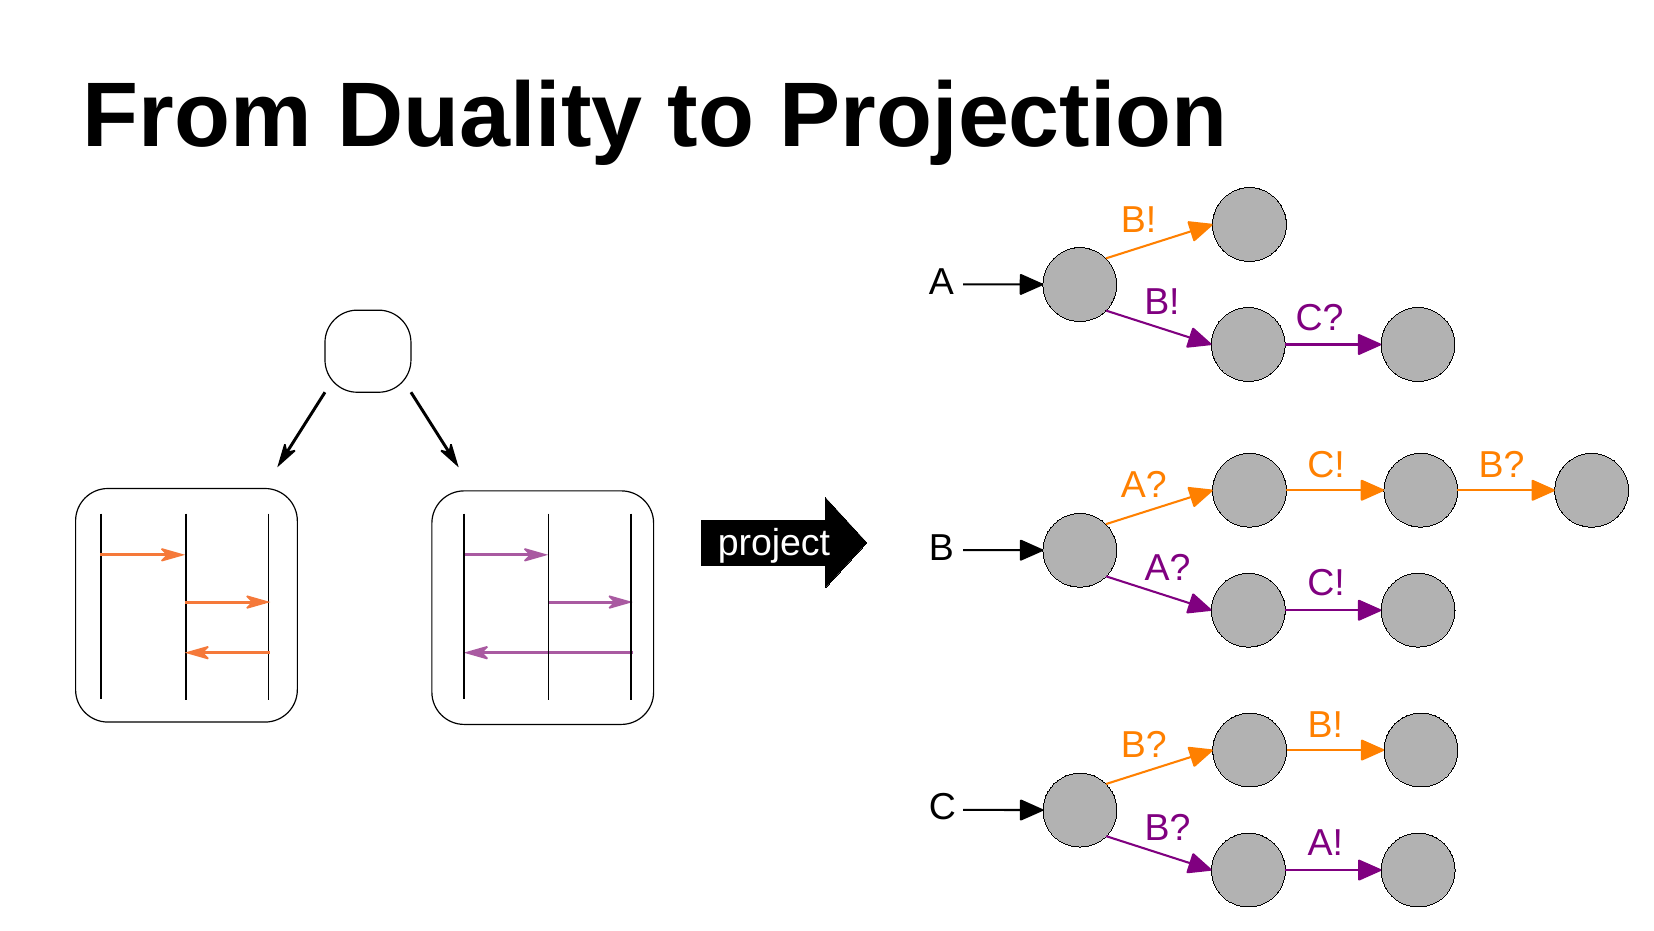

# From Duality to Projection
B!
A
B!
C?
C!
B?
A?
project
B
A?
C!
B!
B?
C
B?
A!